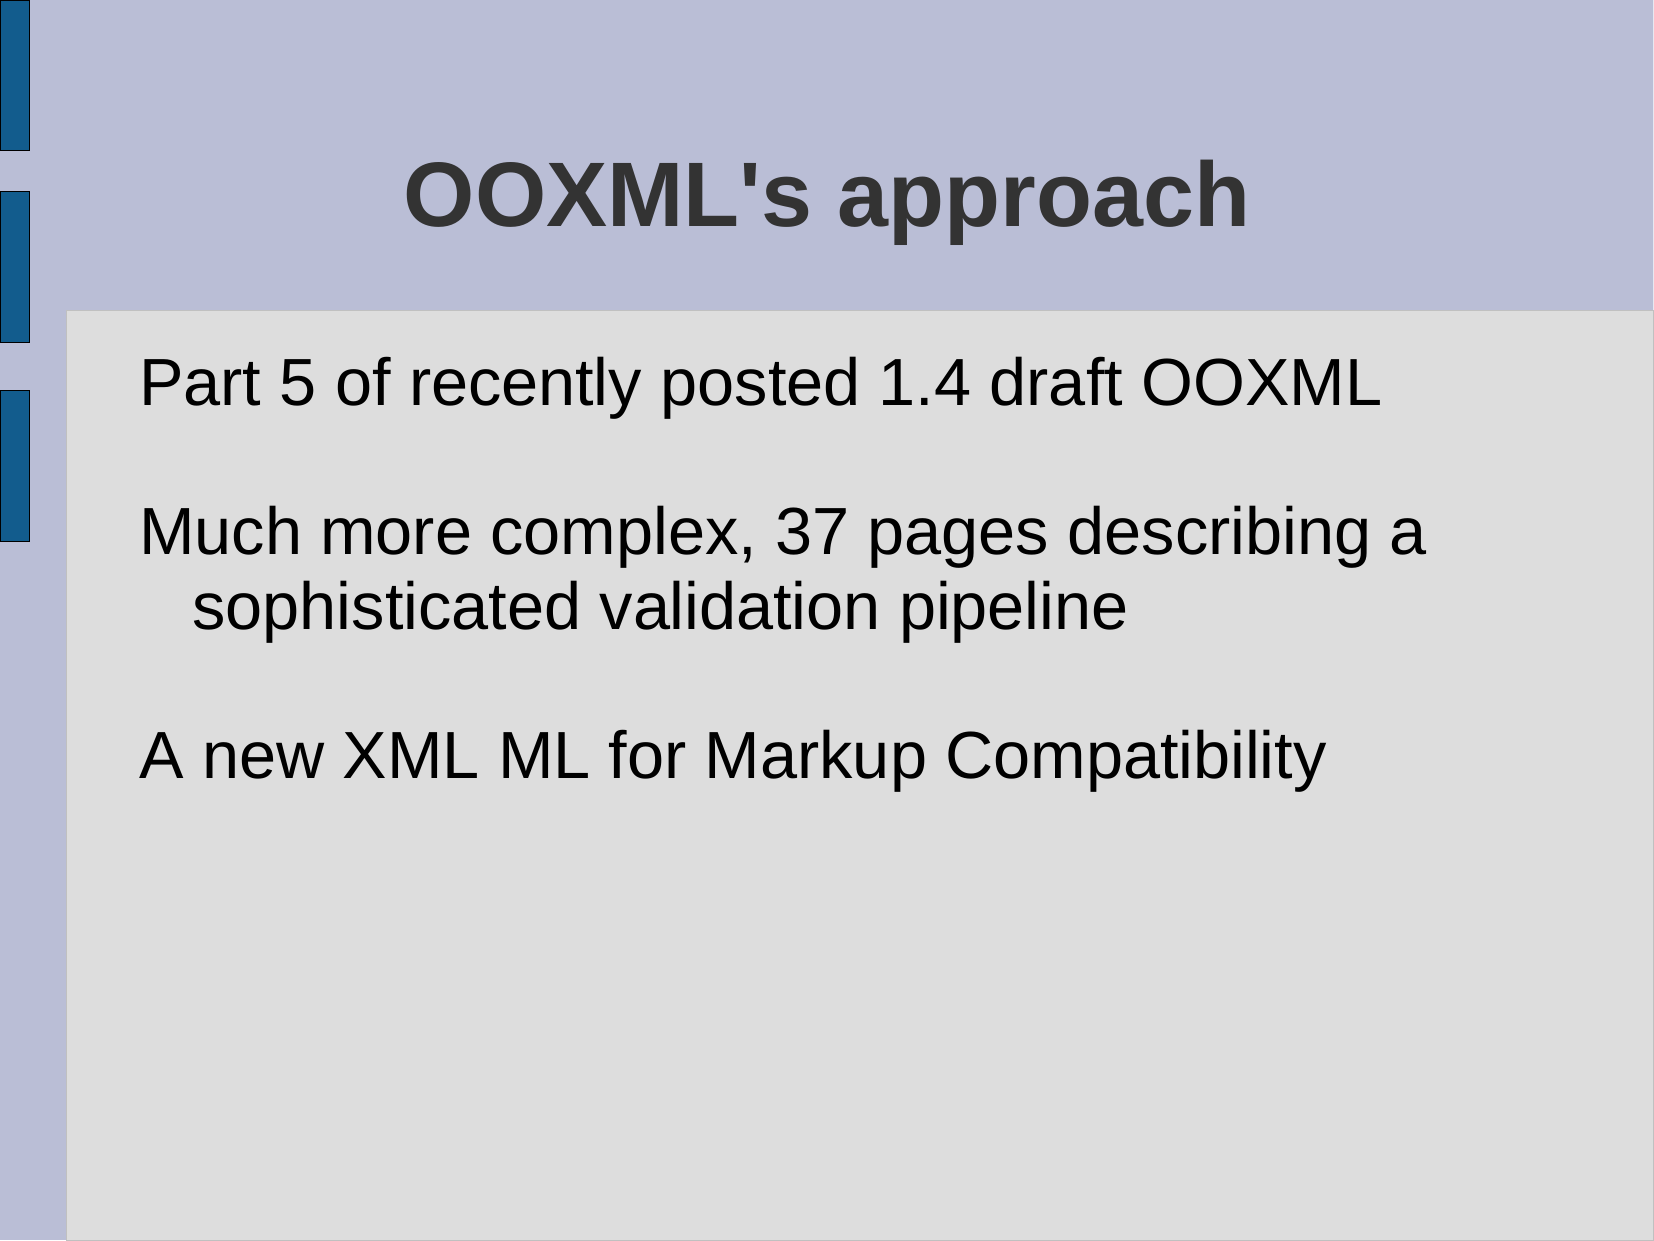

# OOXML's approach
Part 5 of recently posted 1.4 draft OOXML
Much more complex, 37 pages describing a sophisticated validation pipeline
A new XML ML for Markup Compatibility